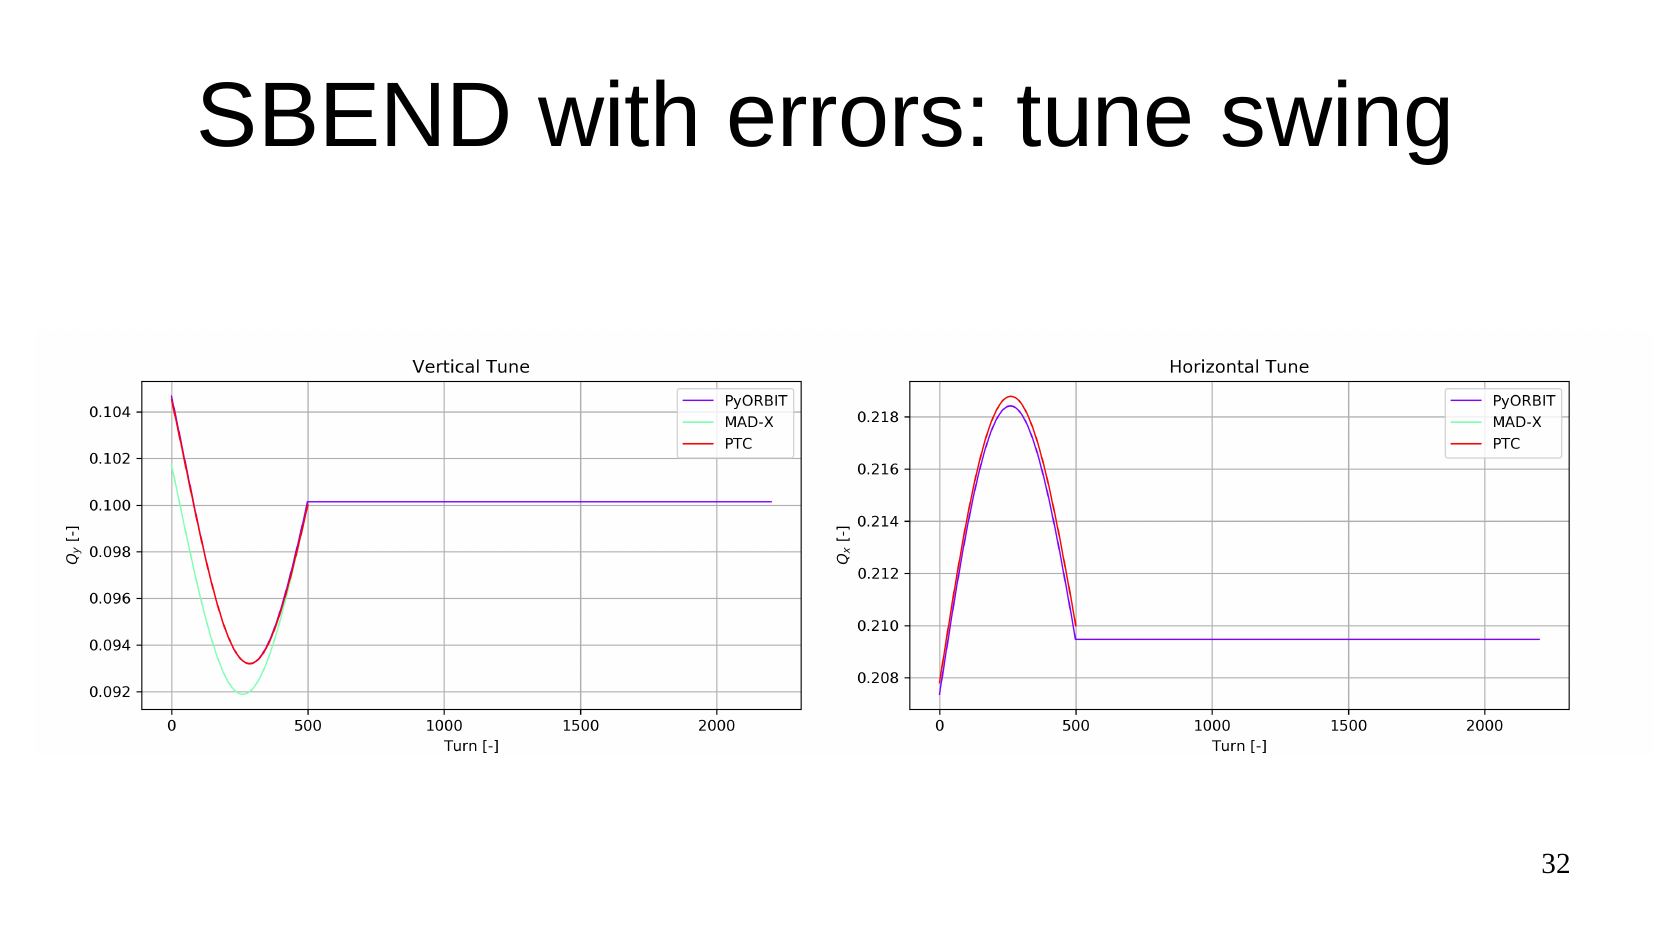

# SBEND with errors: tune swing
32